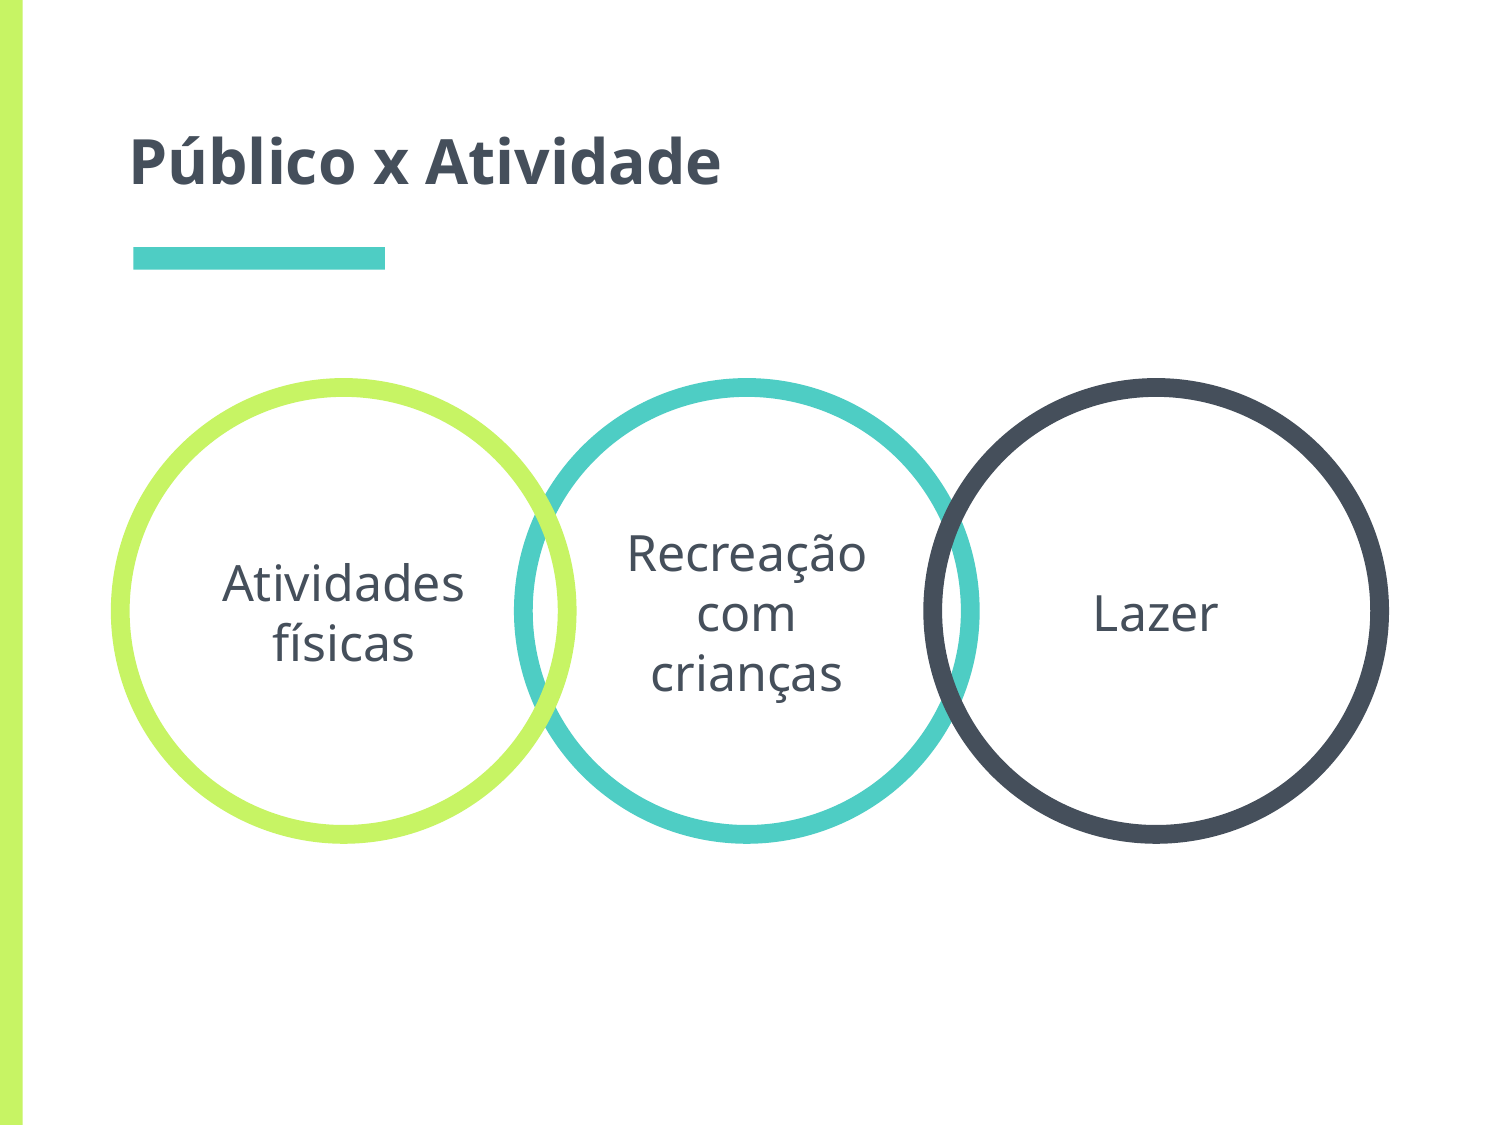

# Público x Atividade
Atividades físicas
Recreação com crianças
Lazer